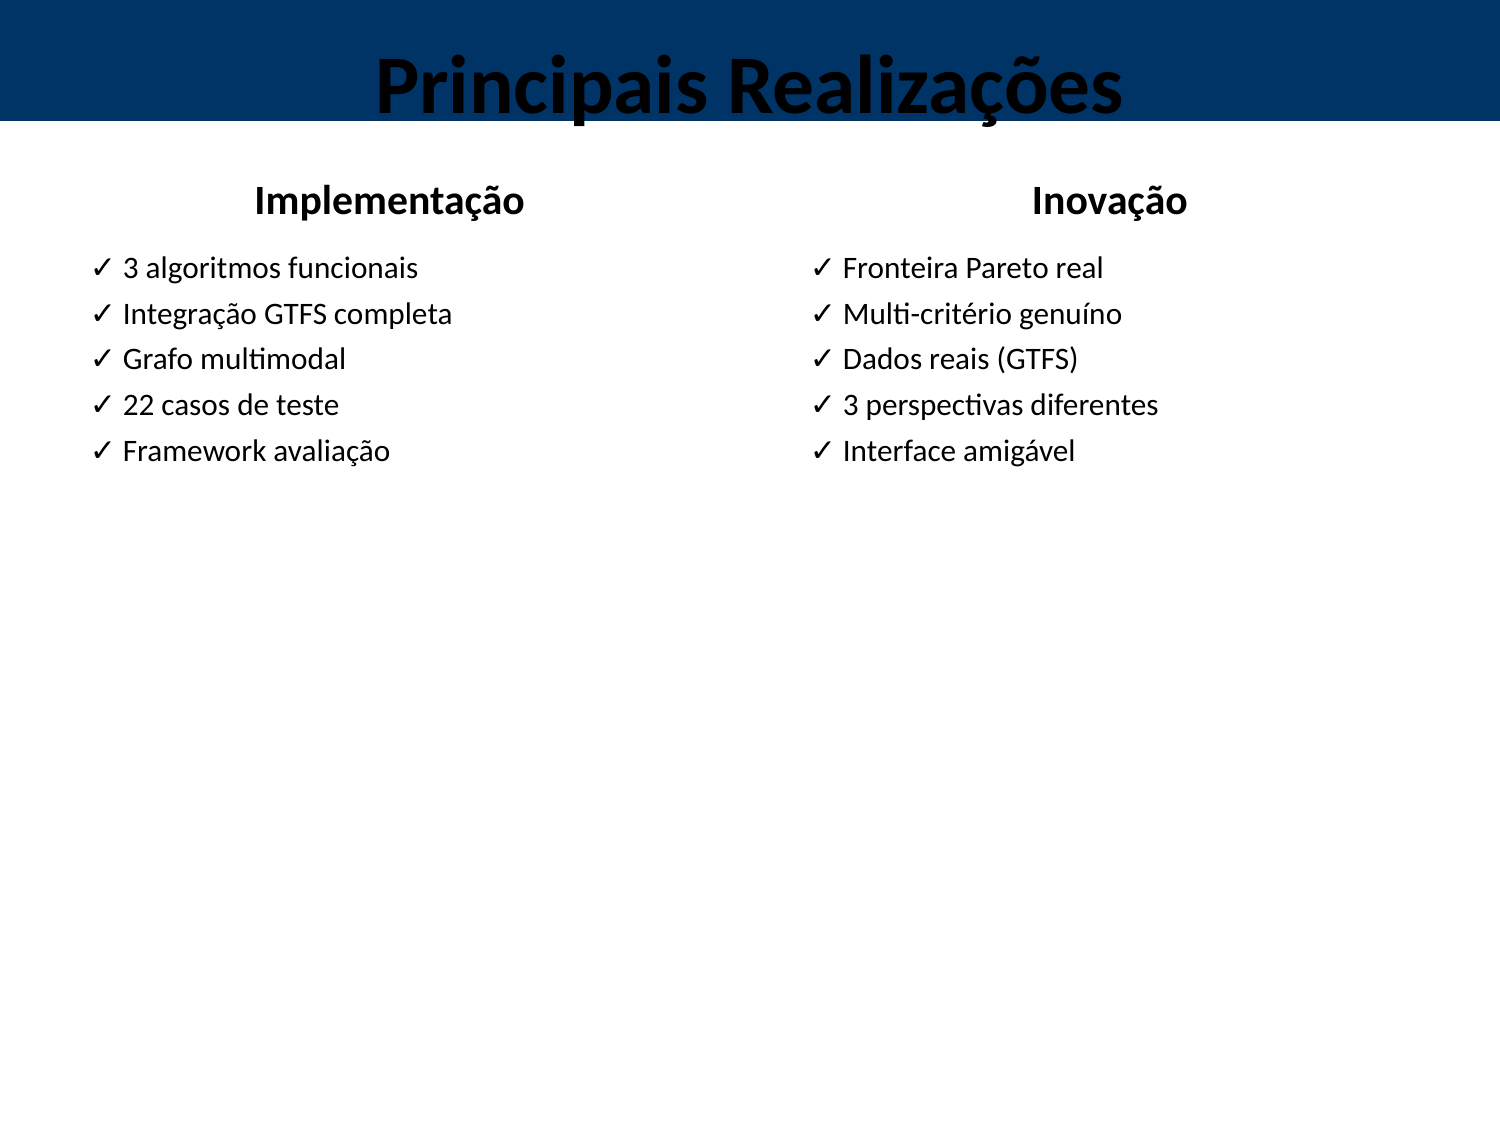

Principais Realizações
Implementação
Inovação
✓ 3 algoritmos funcionais
✓ Integração GTFS completa
✓ Grafo multimodal
✓ 22 casos de teste
✓ Framework avaliação
✓ Fronteira Pareto real
✓ Multi-critério genuíno
✓ Dados reais (GTFS)
✓ 3 perspectivas diferentes
✓ Interface amigável